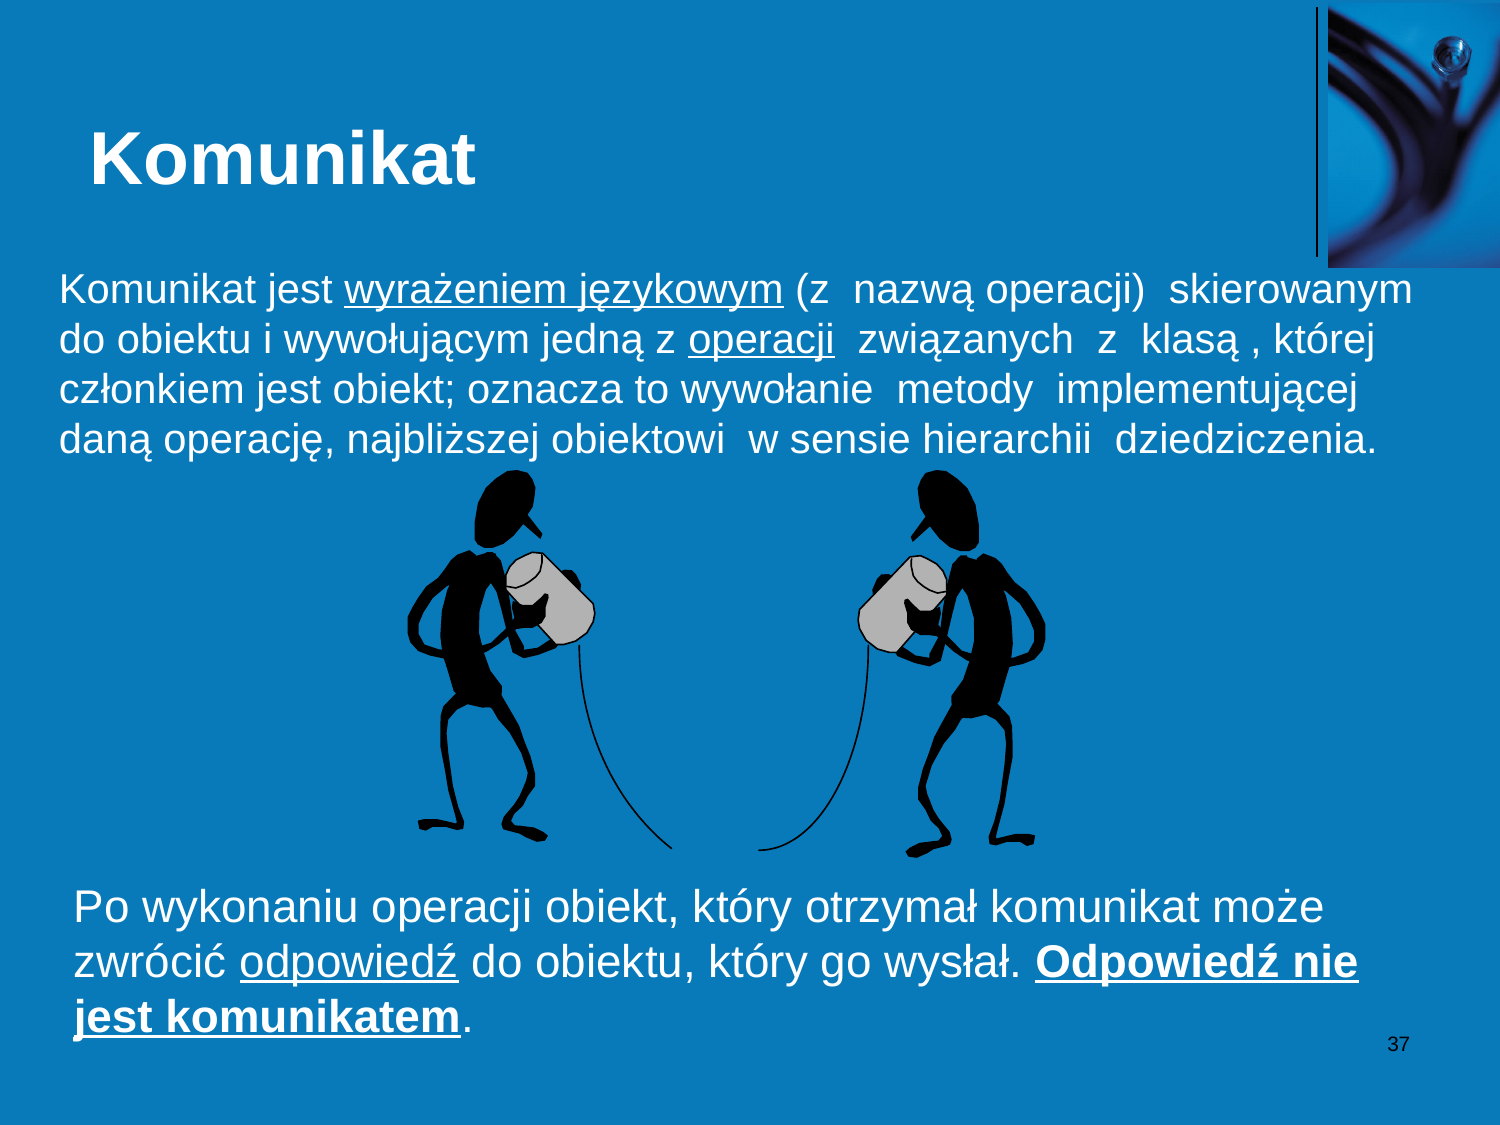

# Komunikat
Komunikat jest wyrażeniem językowym (z nazwą operacji) skierowanym do obiektu i wywołującym jedną z operacji związanych z klasą , której członkiem jest obiekt; oznacza to wywołanie metody implementującej daną operację, najbliższej obiektowi w sensie hierarchii dziedziczenia.
Po wykonaniu operacji obiekt, który otrzymał komunikat może zwrócić odpowiedź do obiektu, który go wysłał. Odpowiedź nie jest komunikatem.
37